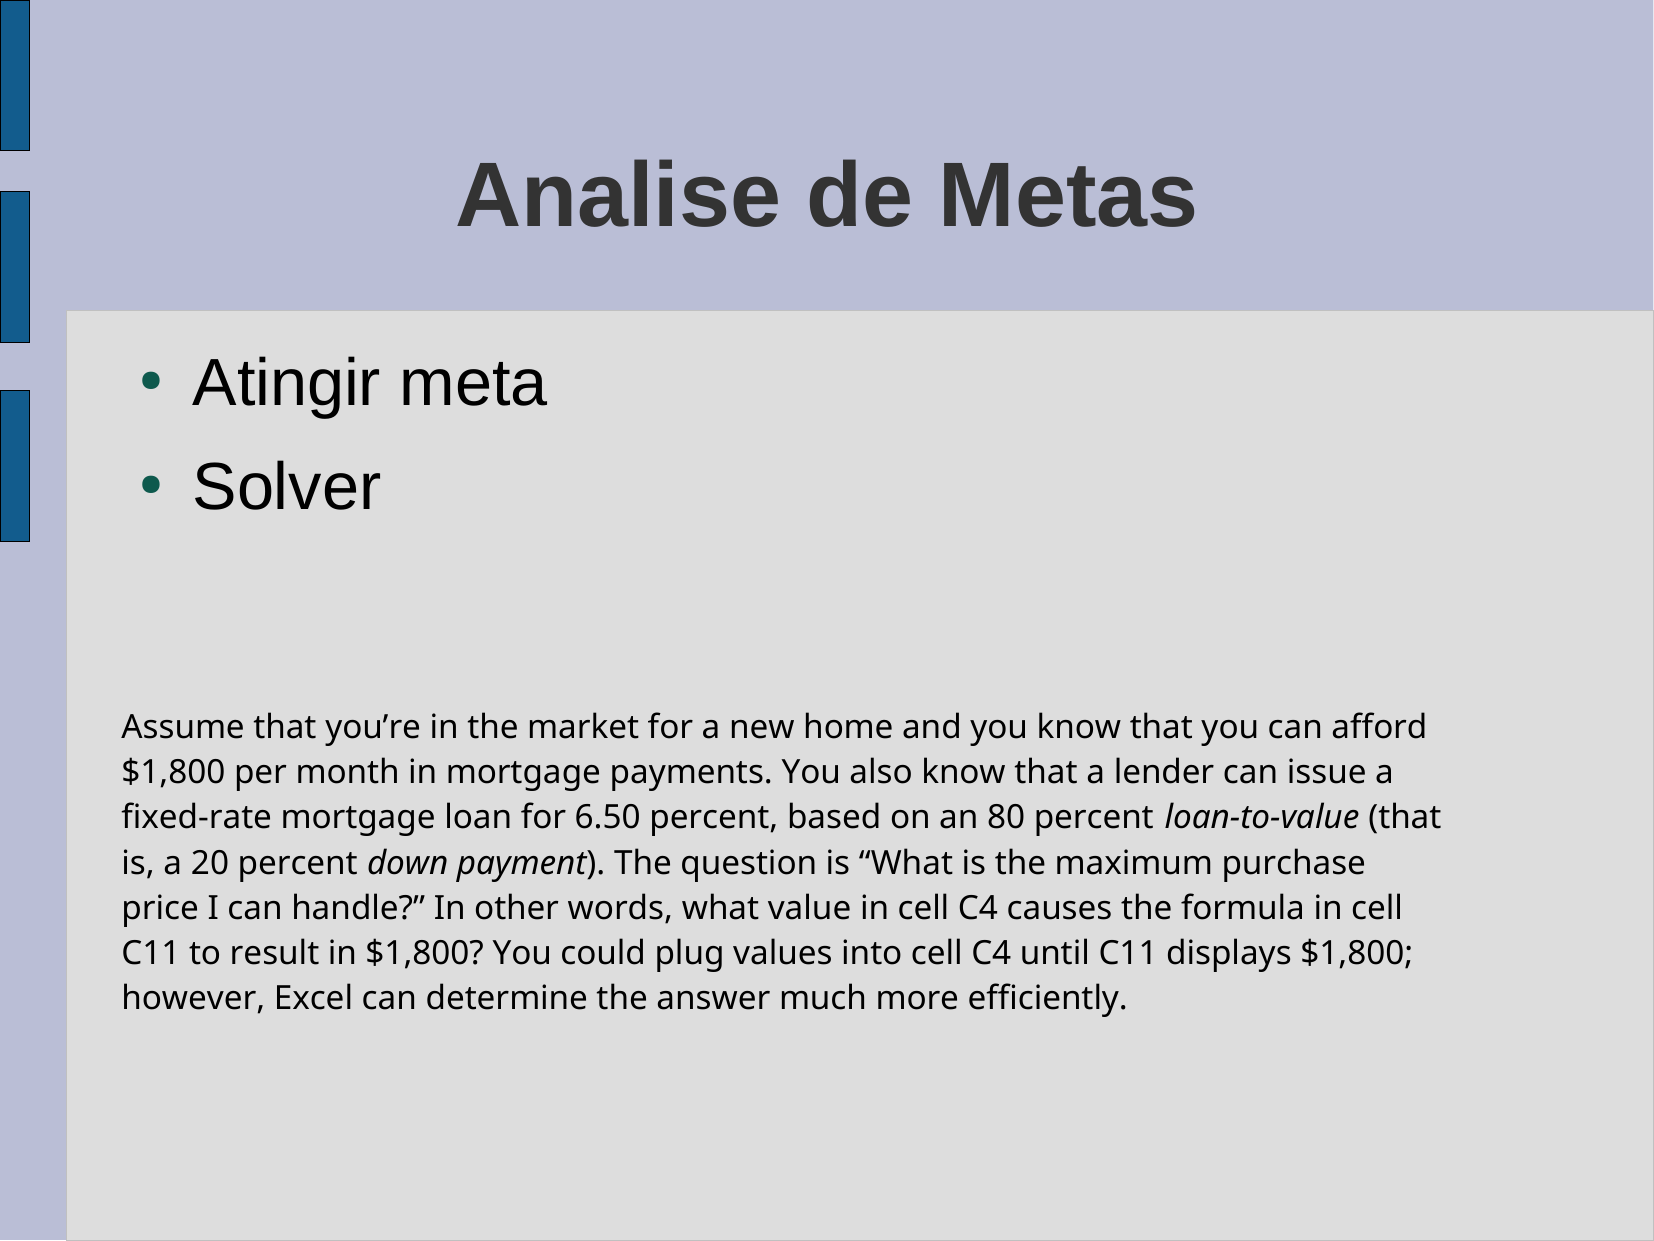

# Analise de Metas
Atingir meta
Solver
Assume that you’re in the market for a new home and you know that you can afford
$1,800 per month in mortgage payments. You also know that a lender can issue a
fixed-rate mortgage loan for 6.50 percent, based on an 80 percent loan-to-value (that
is, a 20 percent down payment). The question is “What is the maximum purchase
price I can handle?” In other words, what value in cell C4 causes the formula in cell
C11 to result in $1,800? You could plug values into cell C4 until C11 displays $1,800;
however, Excel can determine the answer much more efficiently.